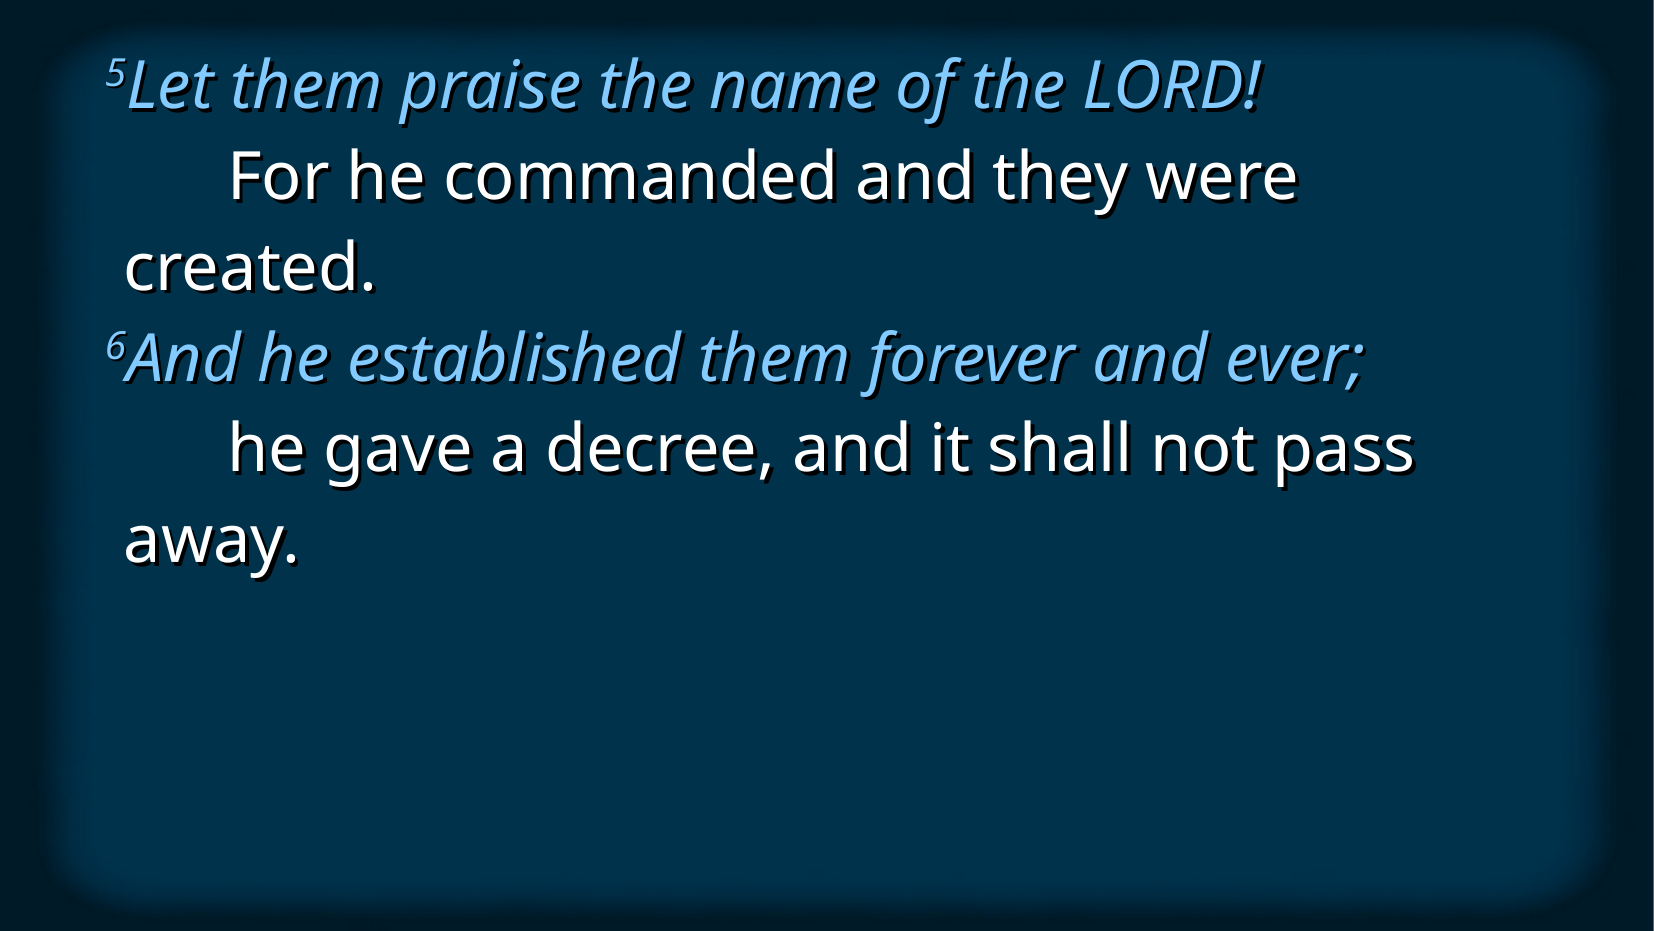

5Let them praise the name of the LORD!
 For he commanded and they were created.
6And he established them forever and ever;
 he gave a decree, and it shall not pass away.